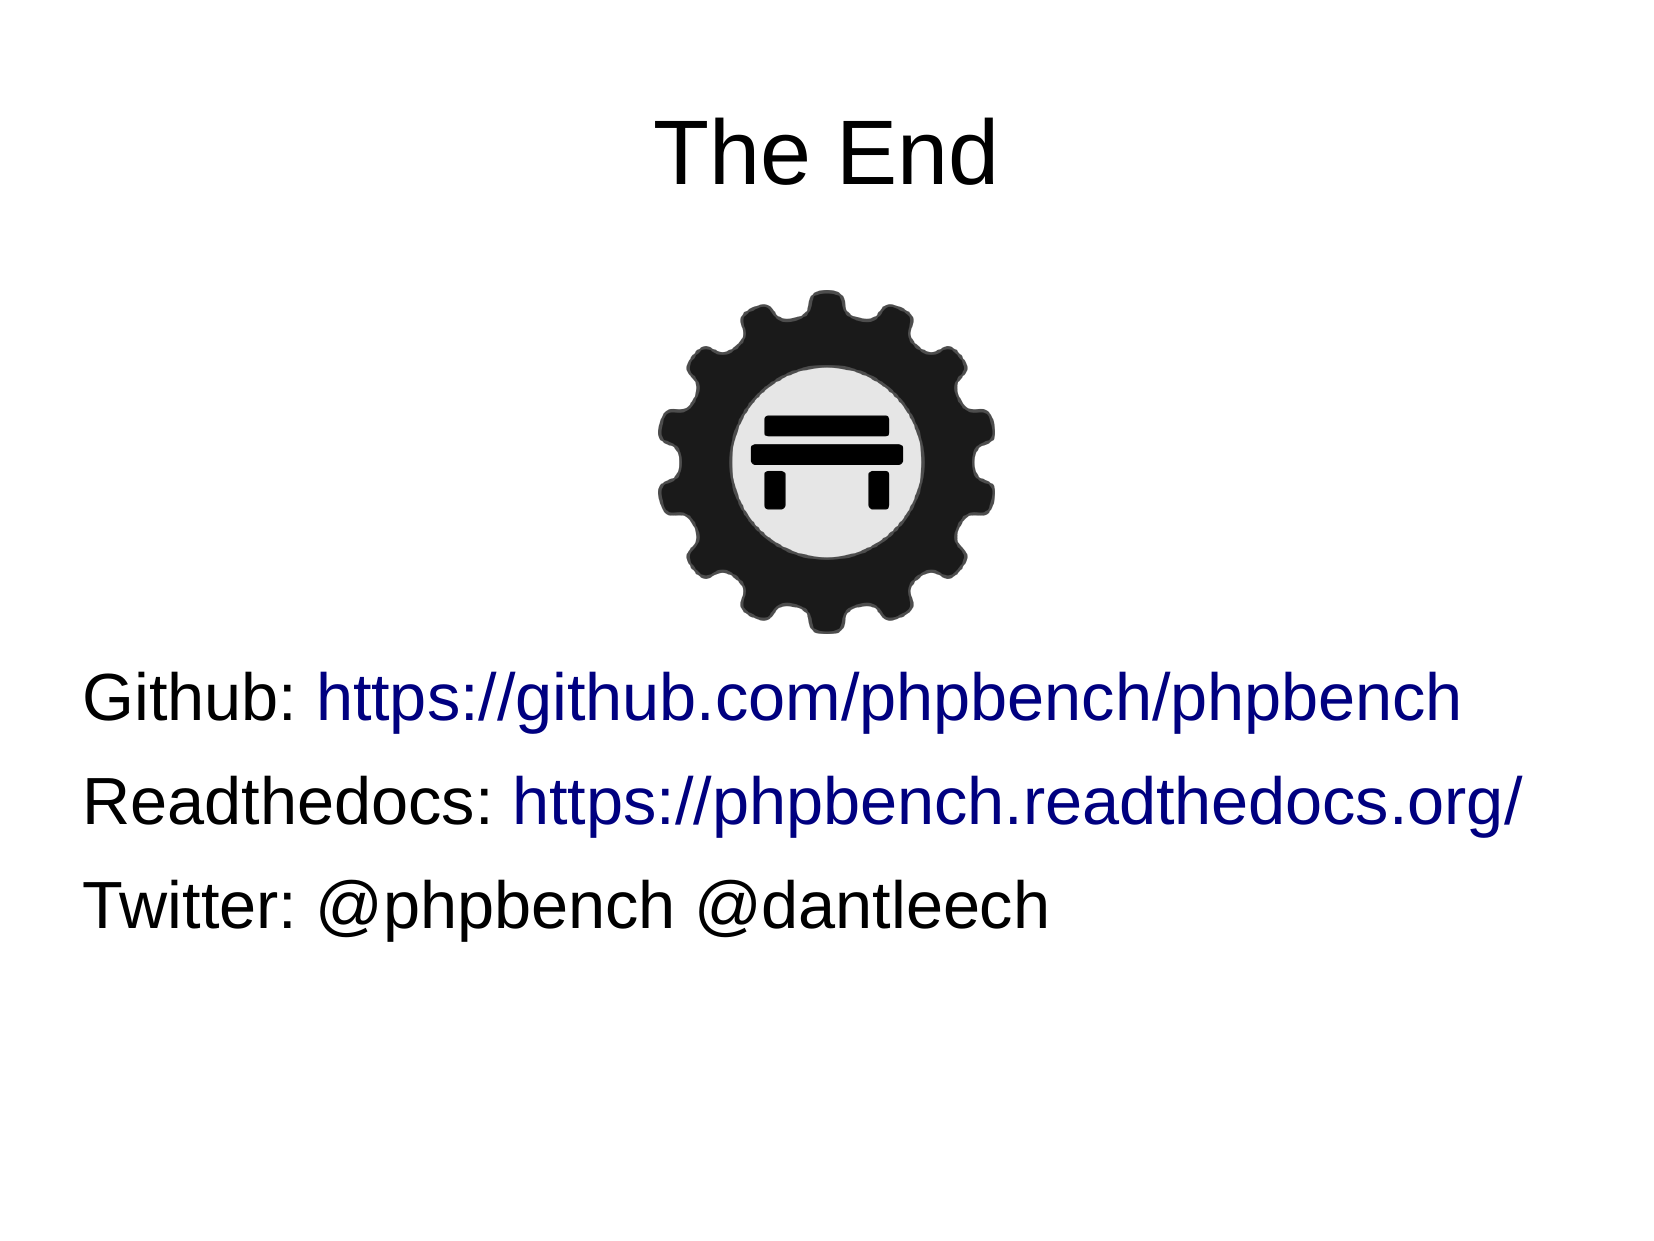

# The End
Github: https://github.com/phpbench/phpbench
Readthedocs: https://phpbench.readthedocs.org/
Twitter: @phpbench @dantleech